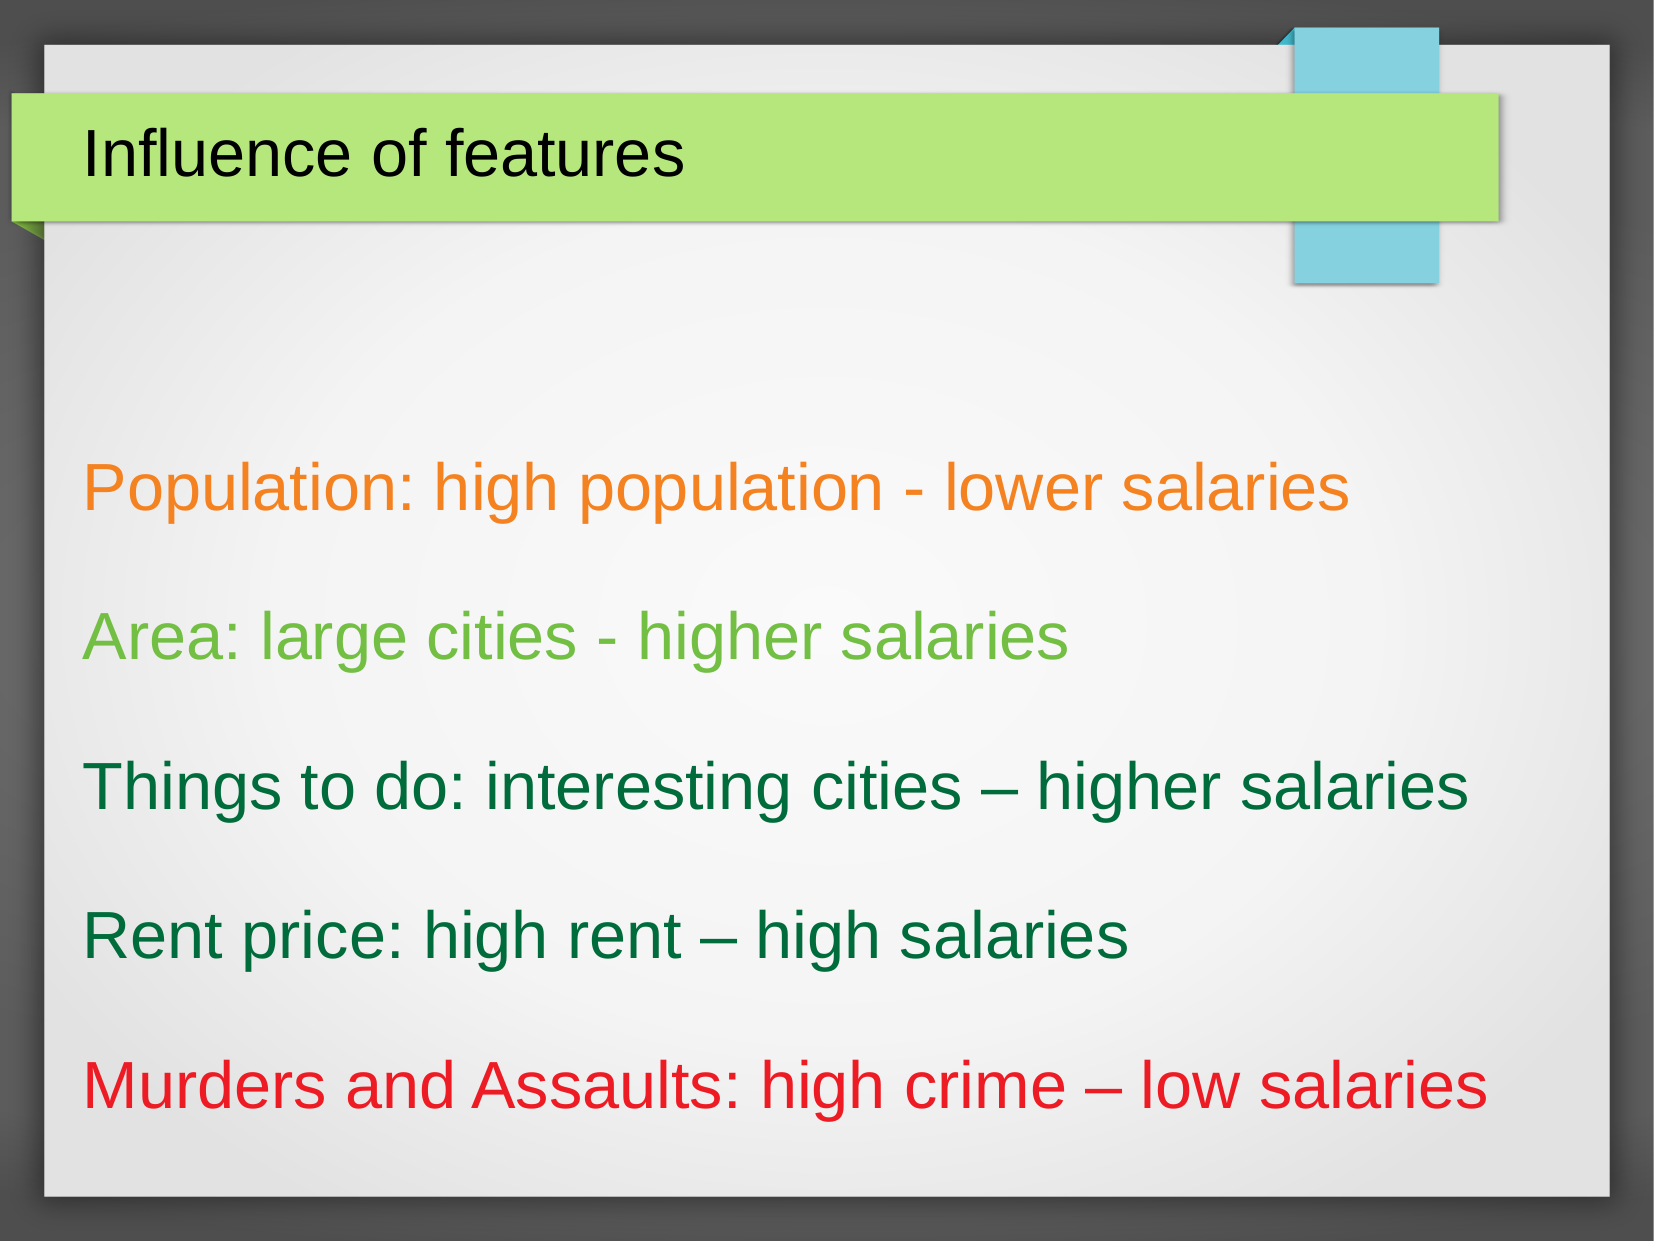

# Influence of features
Population: high population - lower salaries
Area: large cities - higher salaries
Things to do: interesting cities – higher salaries
Rent price: high rent – high salaries
Murders and Assaults: high crime – low salaries